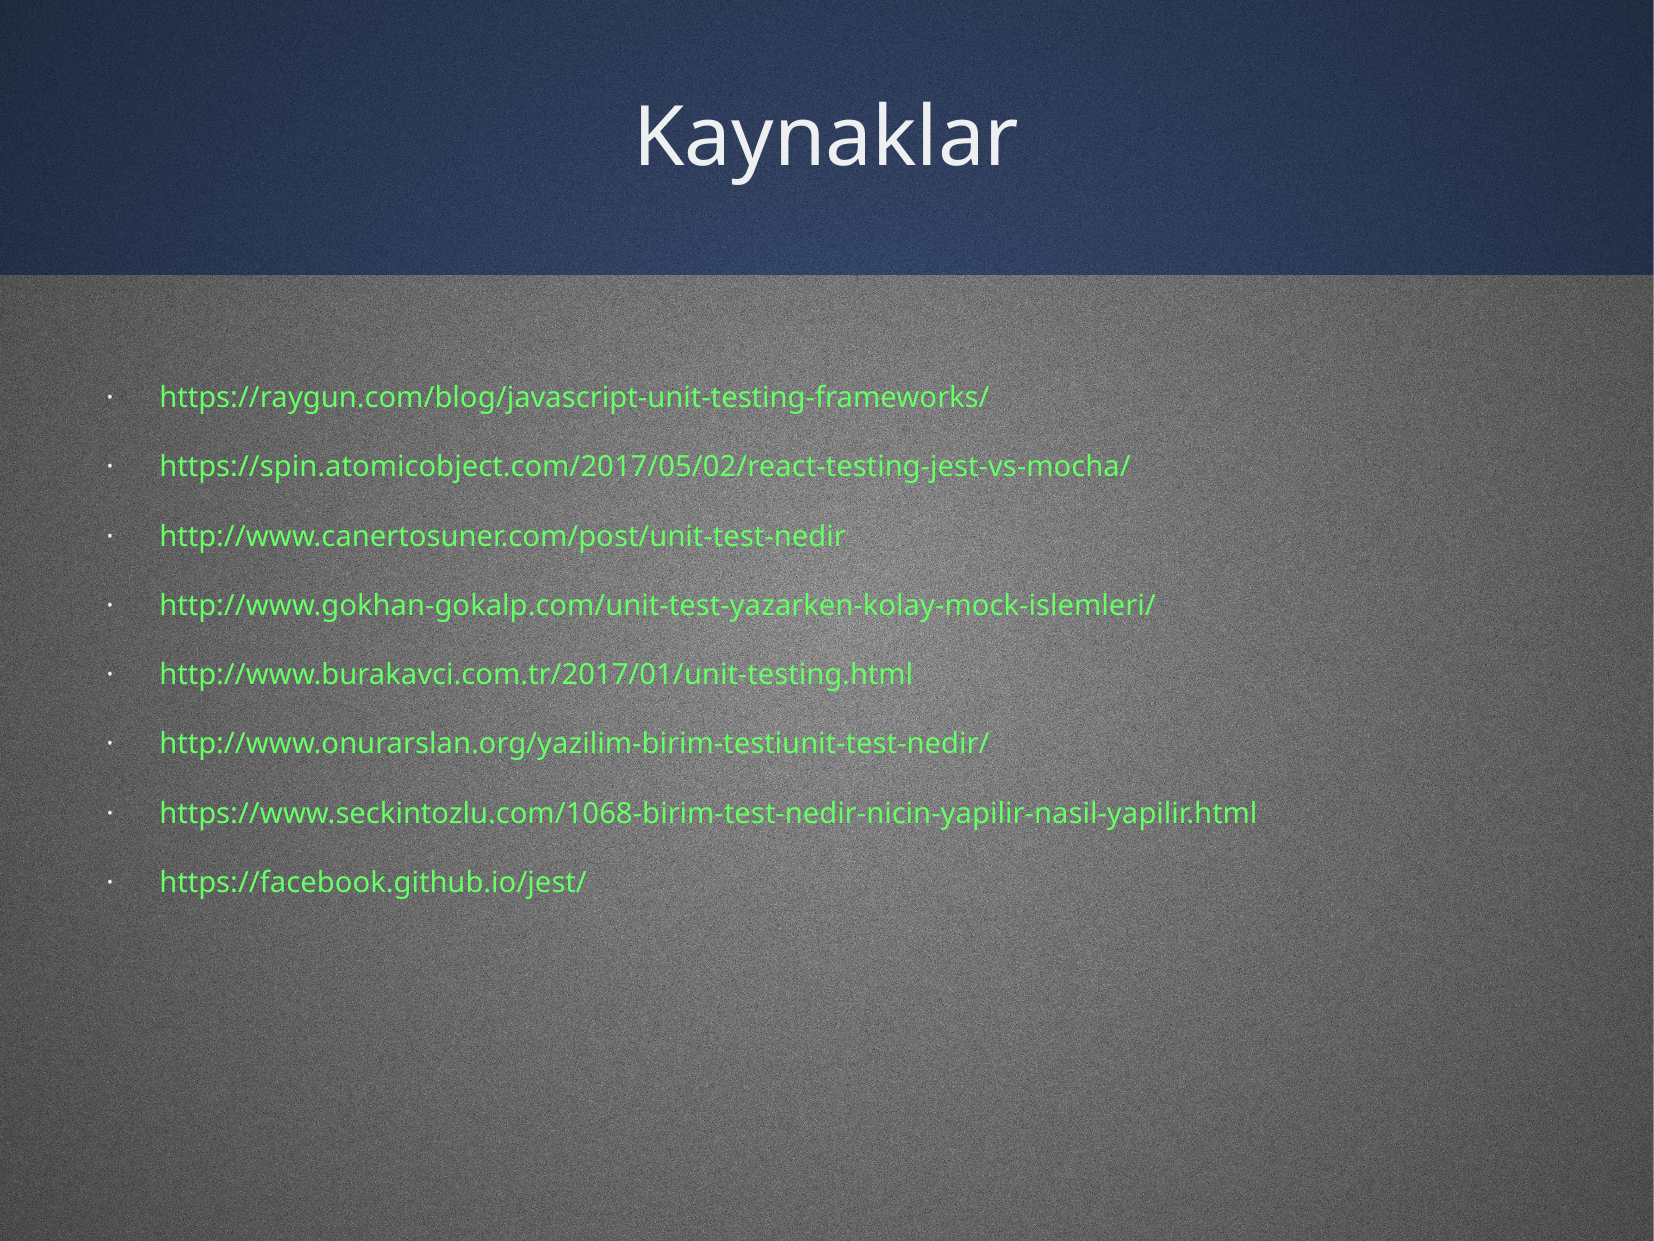

# Kaynaklar
https://raygun.com/blog/javascript-unit-testing-frameworks/
https://spin.atomicobject.com/2017/05/02/react-testing-jest-vs-mocha/
http://www.canertosuner.com/post/unit-test-nedir
http://www.gokhan-gokalp.com/unit-test-yazarken-kolay-mock-islemleri/
http://www.burakavci.com.tr/2017/01/unit-testing.html
http://www.onurarslan.org/yazilim-birim-testiunit-test-nedir/
https://www.seckintozlu.com/1068-birim-test-nedir-nicin-yapilir-nasil-yapilir.html
https://facebook.github.io/jest/